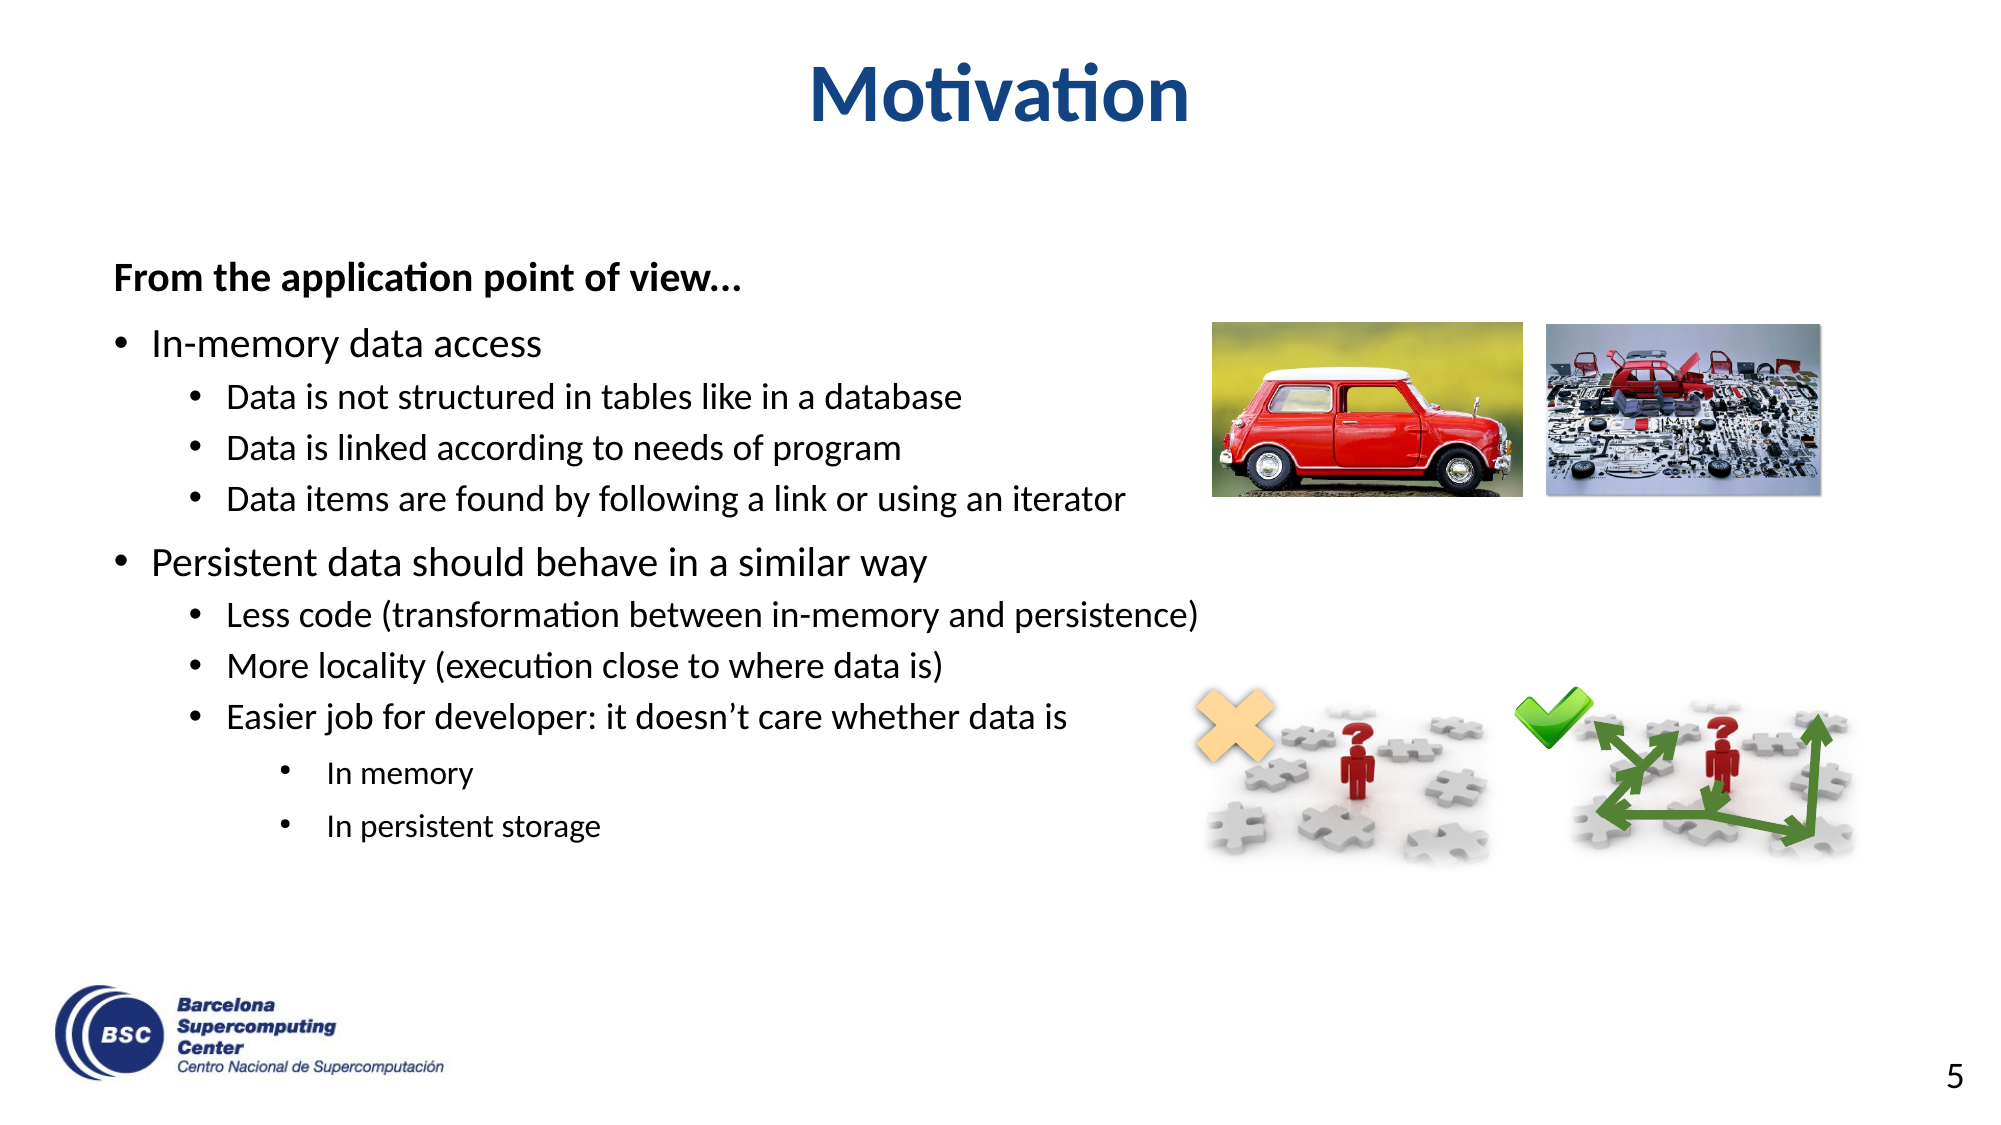

# Motivation
From the application point of view...
In-memory data access
Data is not structured in tables like in a database
Data is linked according to needs of program
Data items are found by following a link or using an iterator
Persistent data should behave in a similar way
Less code (transformation between in-memory and persistence)
More locality (execution close to where data is)
Easier job for developer: it doesn’t care whether data is
In memory
In persistent storage